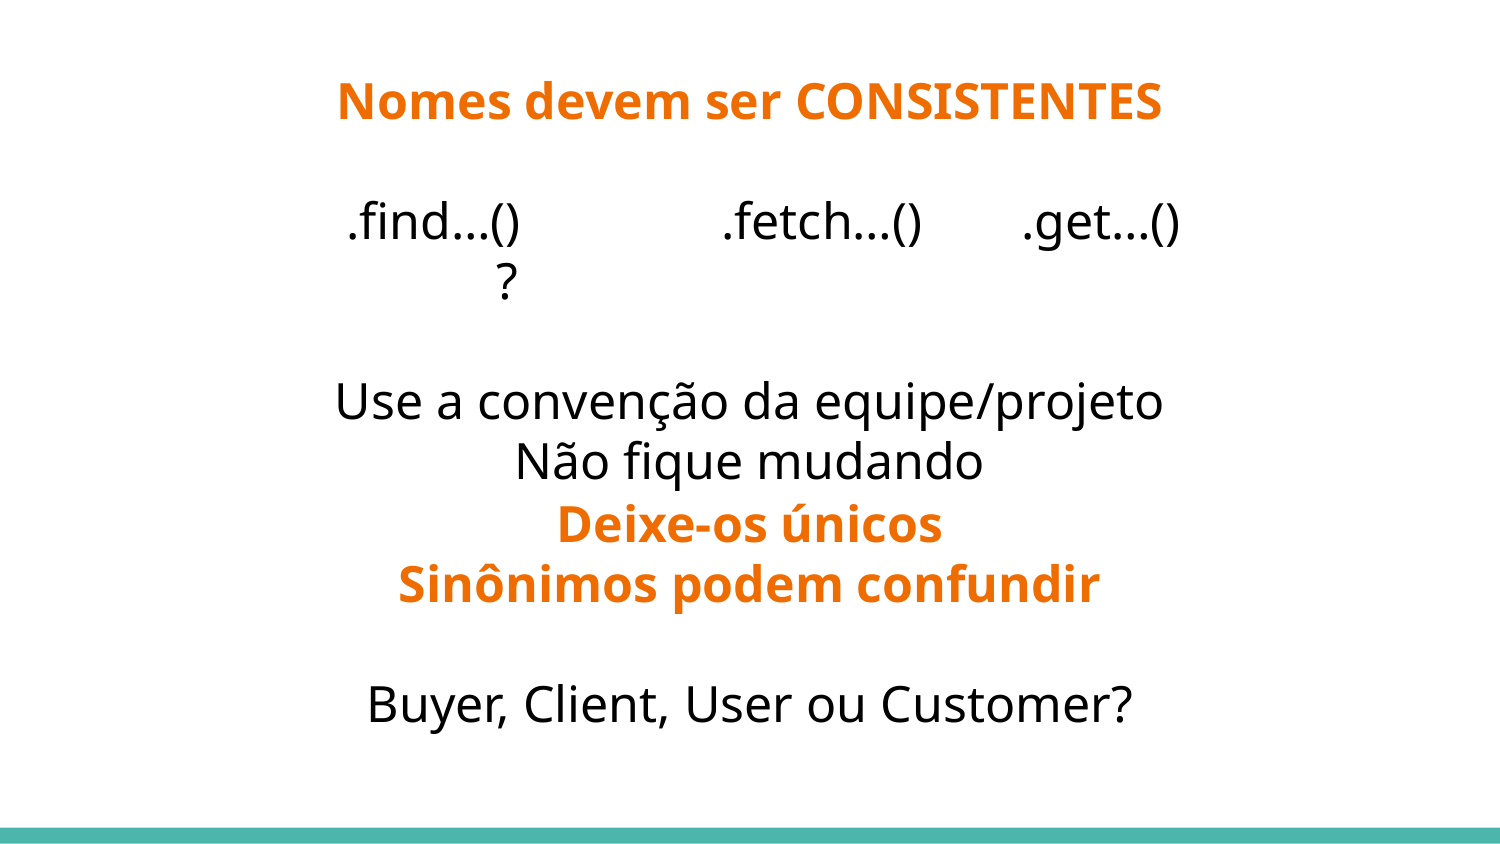

Nomes devem ser CONSISTENTES
.find…()			.fetch…()		.get…()		?
Use a convenção da equipe/projeto
Não fique mudando
Deixe-os únicos
Sinônimos podem confundir
Buyer, Client, User ou Customer?